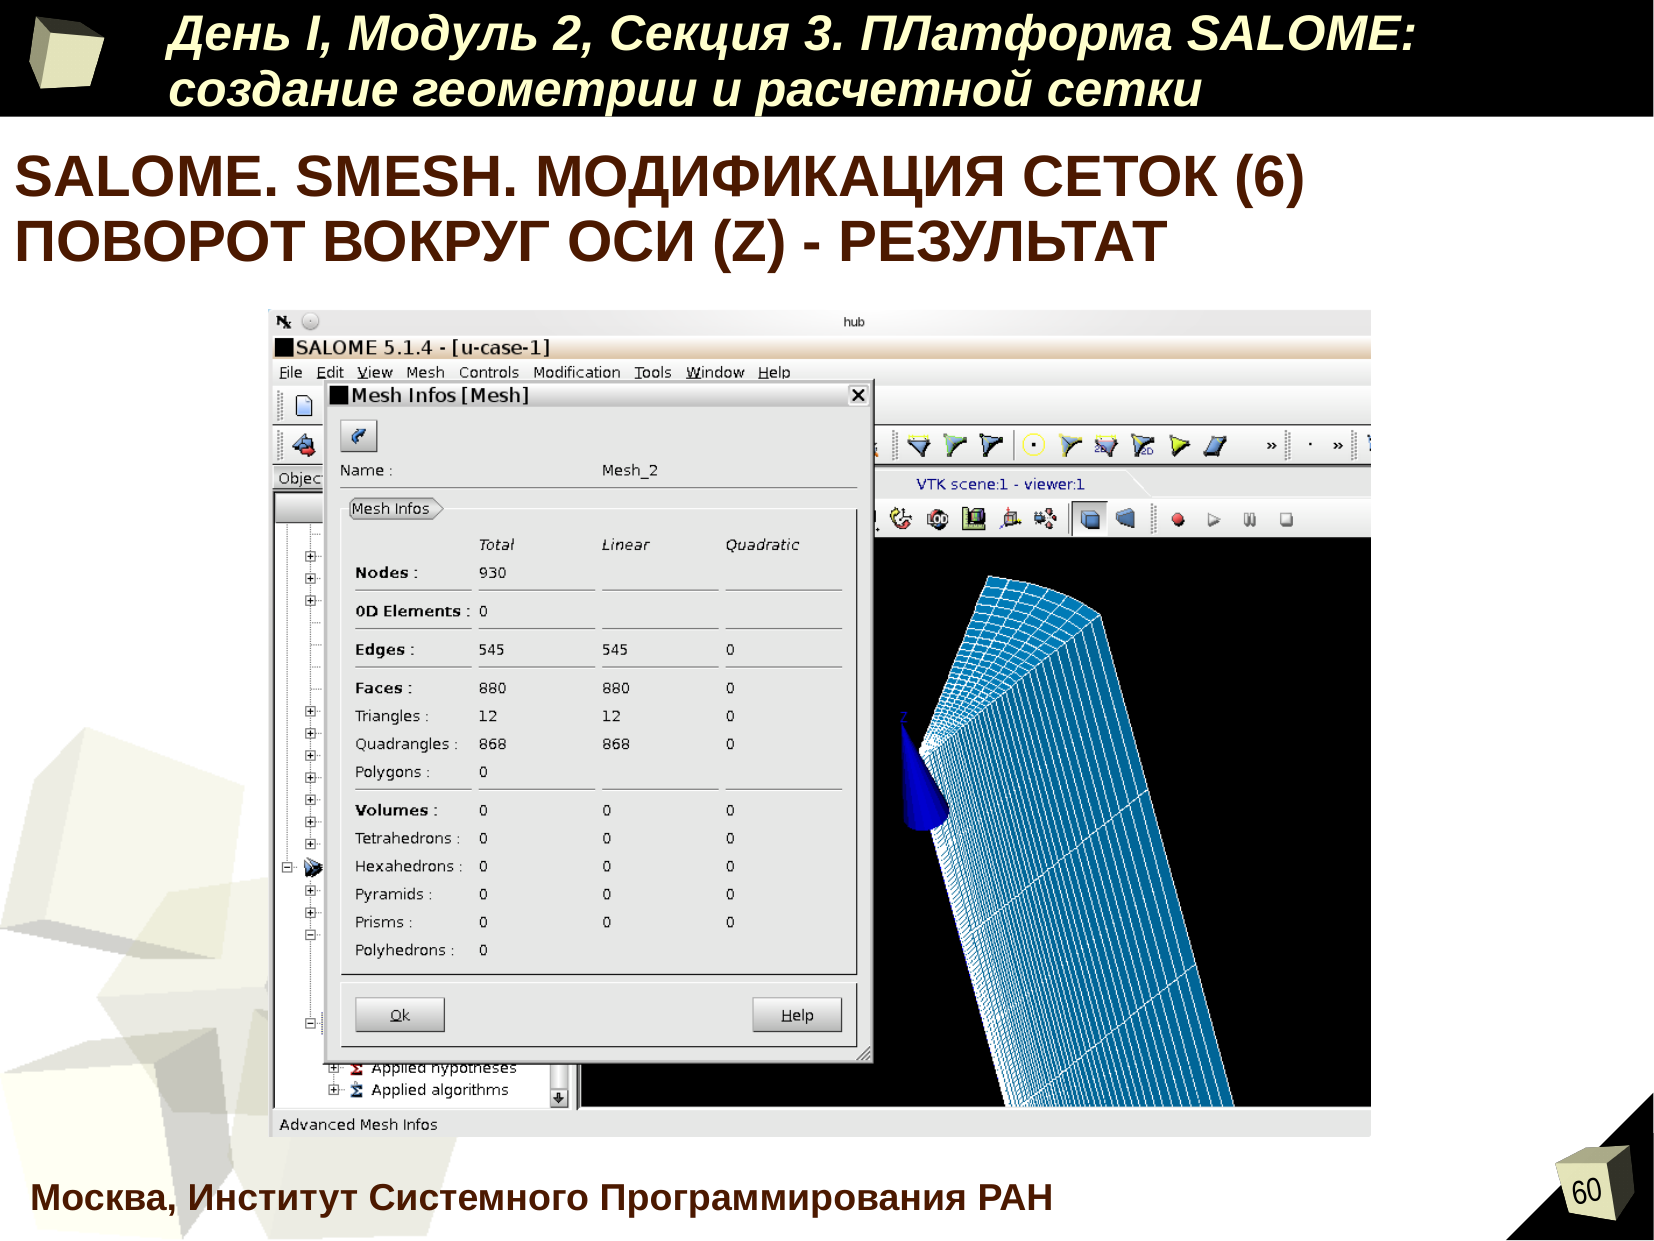

SALOME. SMESH. МОДИФИКАЦИЯ СЕТОК (6)
ПОВОРОТ ВОКРУГ ОСИ (Z) - РЕЗУЛЬТАТ